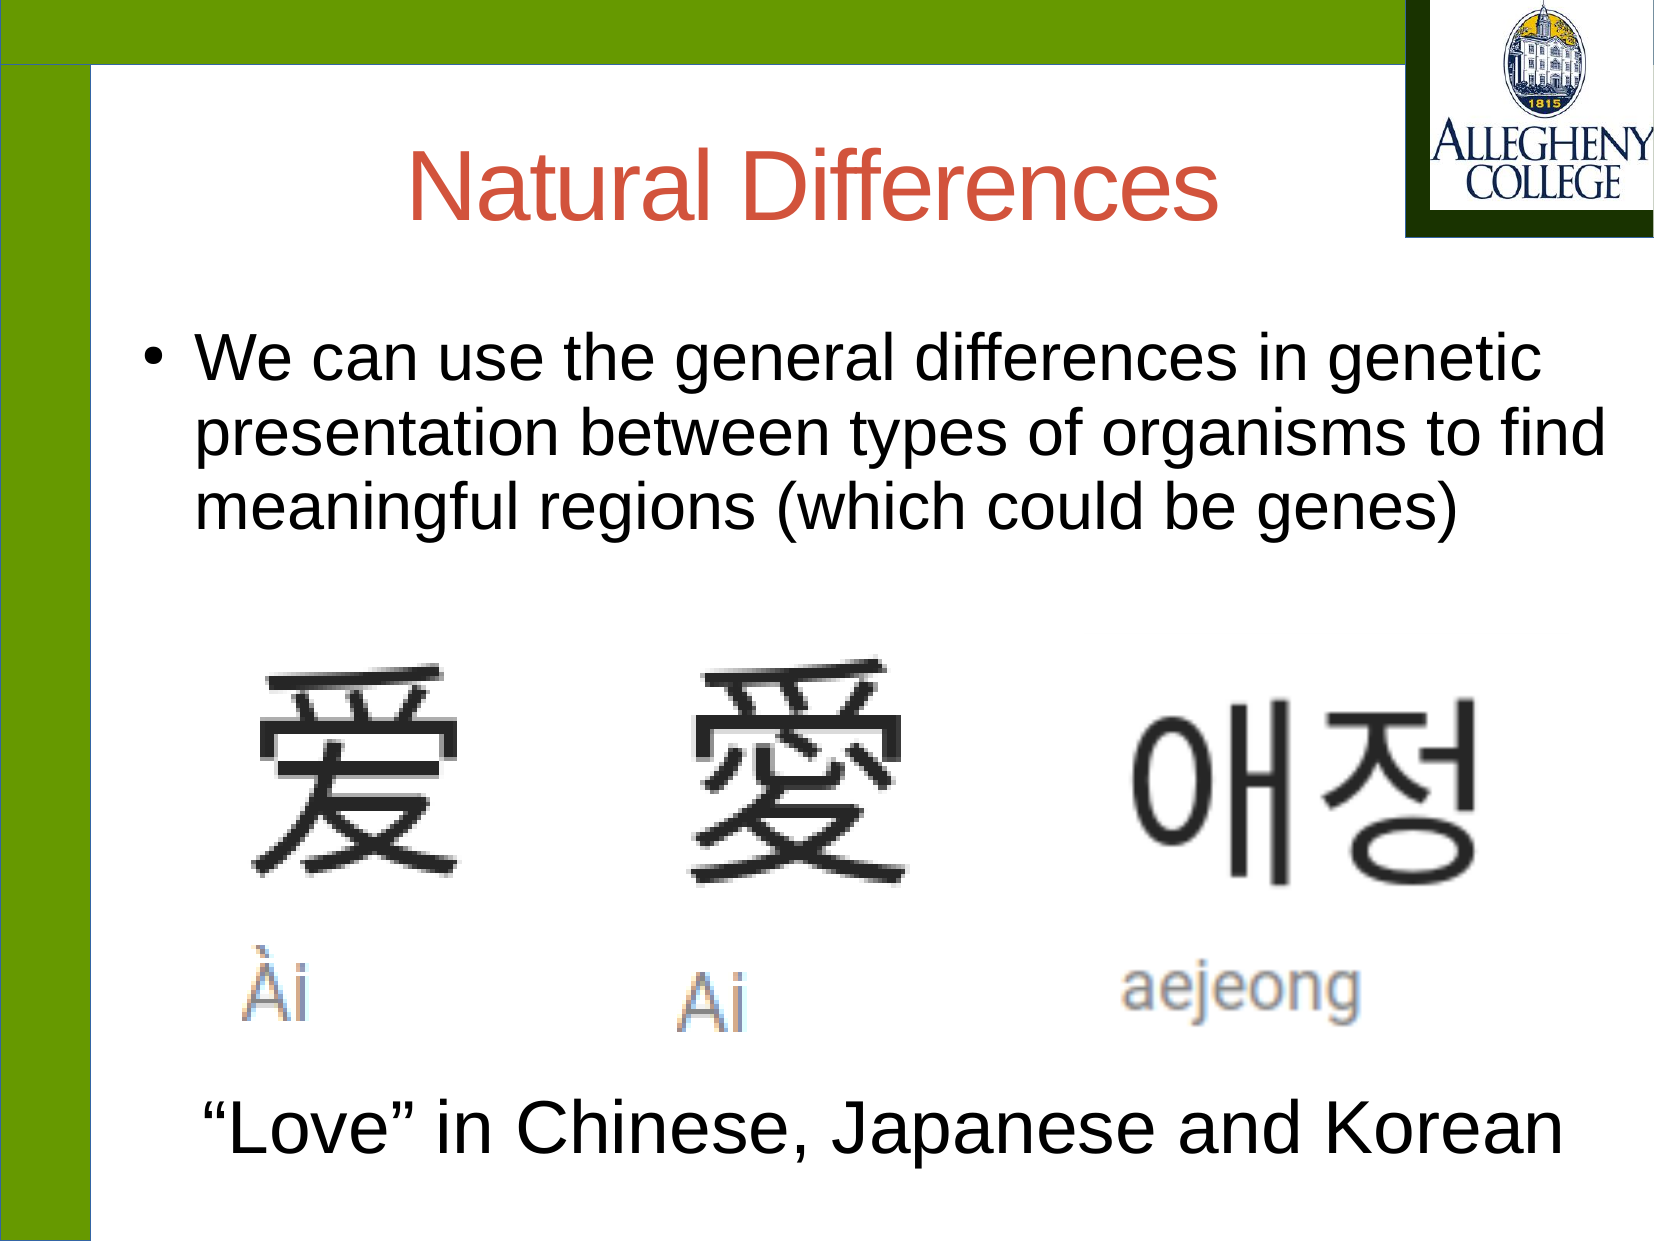

Natural Differences
# We can use the general differences in genetic presentation between types of organisms to find meaningful regions (which could be genes)
“Love” in Chinese, Japanese and Korean